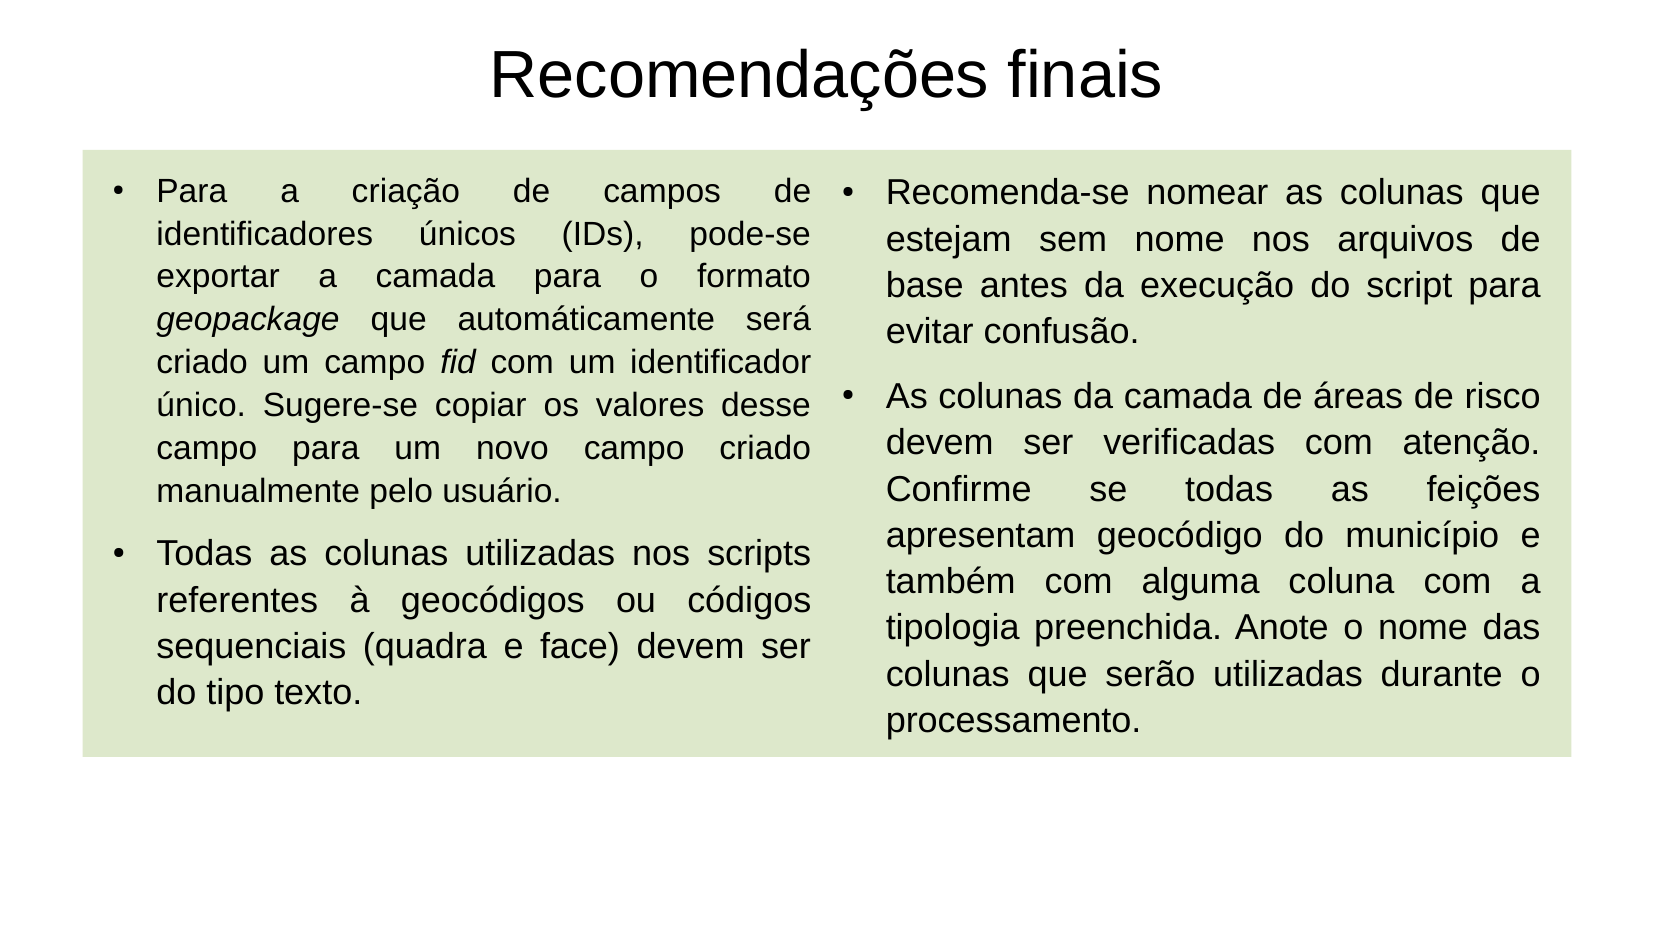

Recomendações finais
# Para a criação de campos de identificadores únicos (IDs), pode-se exportar a camada para o formato geopackage que automáticamente será criado um campo fid com um identificador único. Sugere-se copiar os valores desse campo para um novo campo criado manualmente pelo usuário.
Todas as colunas utilizadas nos scripts referentes à geocódigos ou códigos sequenciais (quadra e face) devem ser do tipo texto.
Recomenda-se nomear as colunas que estejam sem nome nos arquivos de base antes da execução do script para evitar confusão.
As colunas da camada de áreas de risco devem ser verificadas com atenção. Confirme se todas as feições apresentam geocódigo do município e também com alguma coluna com a tipologia preenchida. Anote o nome das colunas que serão utilizadas durante o processamento.